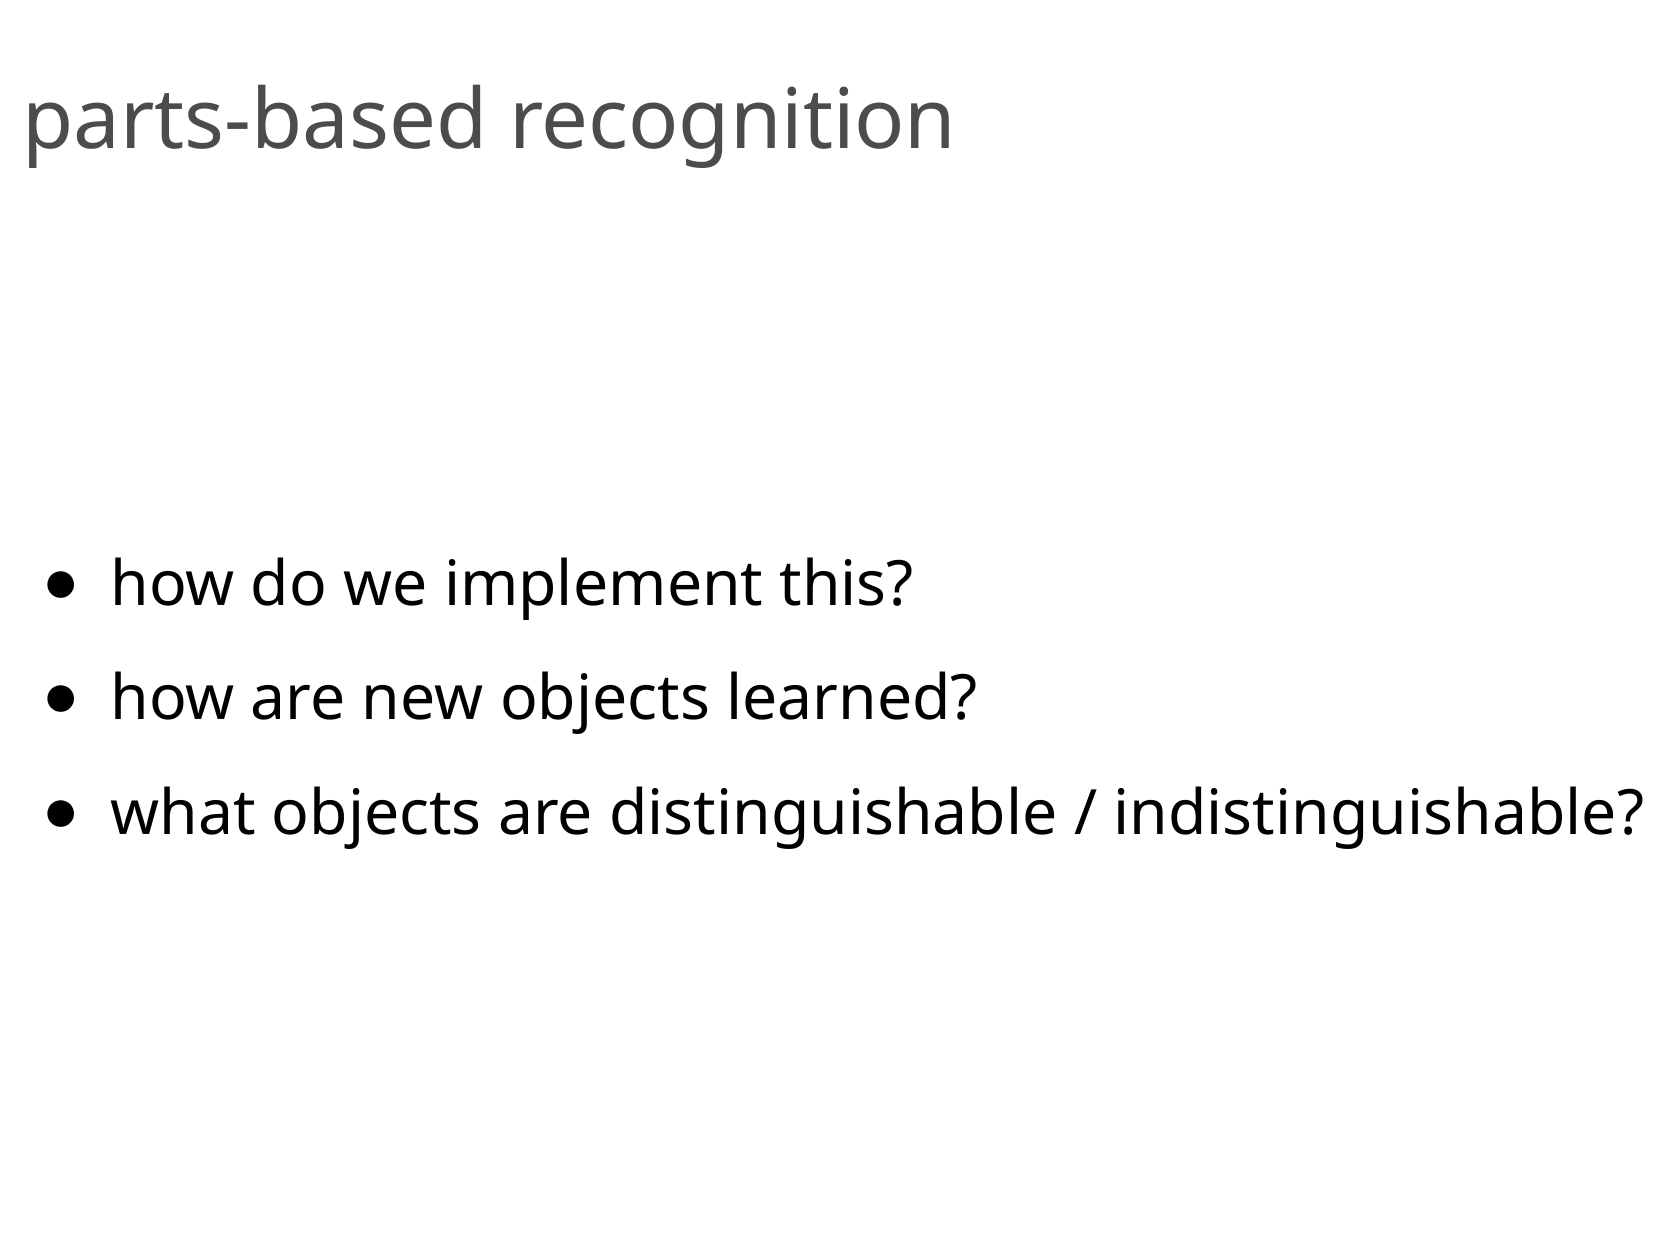

# parts-based recognition
how do we implement this?
how are new objects learned?
what objects are distinguishable / indistinguishable?